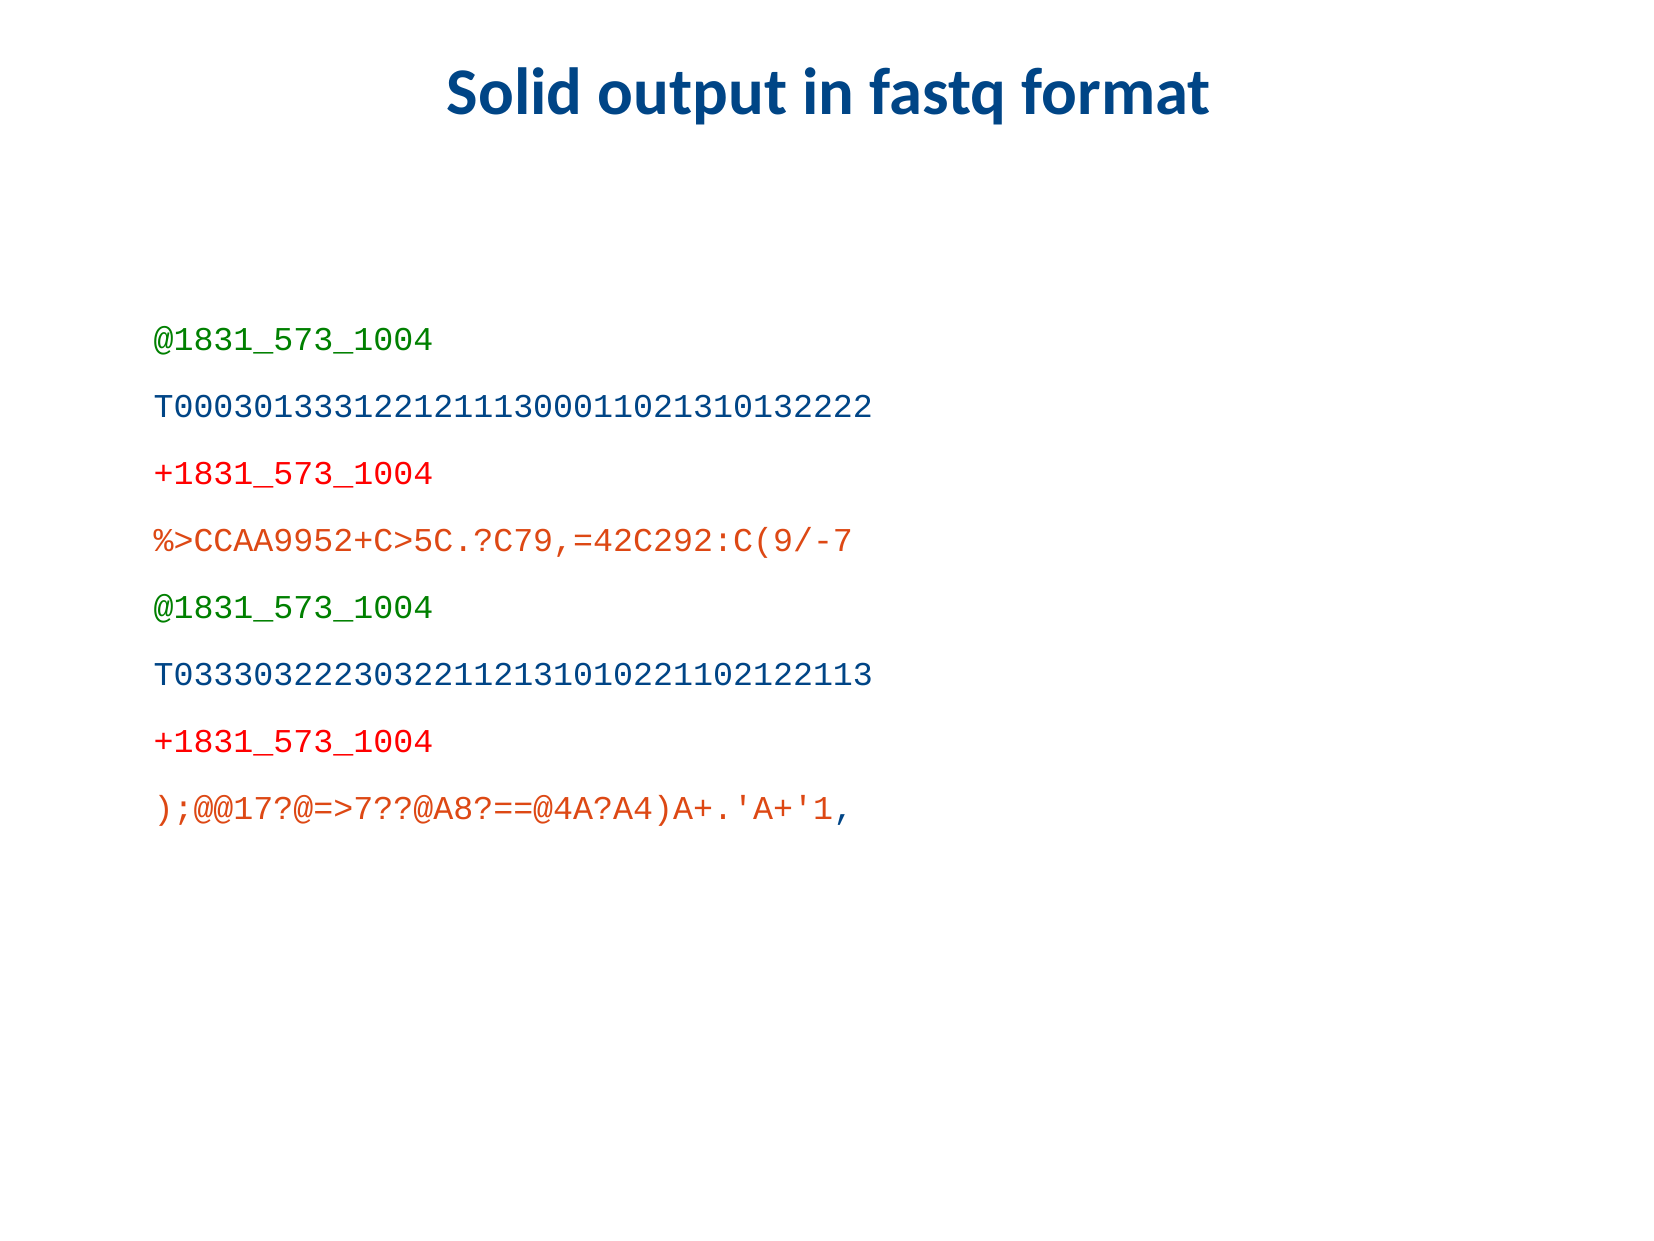

# Solid output in fastq format
@1831_573_1004
T00030133312212111300011021310132222
+1831_573_1004
%>CCAA9952+C>5C.?C79,=42C292:C(9/-7
@1831_573_1004
T03330322230322112131010221102122113
+1831_573_1004
);@@17?@=>7??@A8?==@4A?A4)A+.'A+'1,